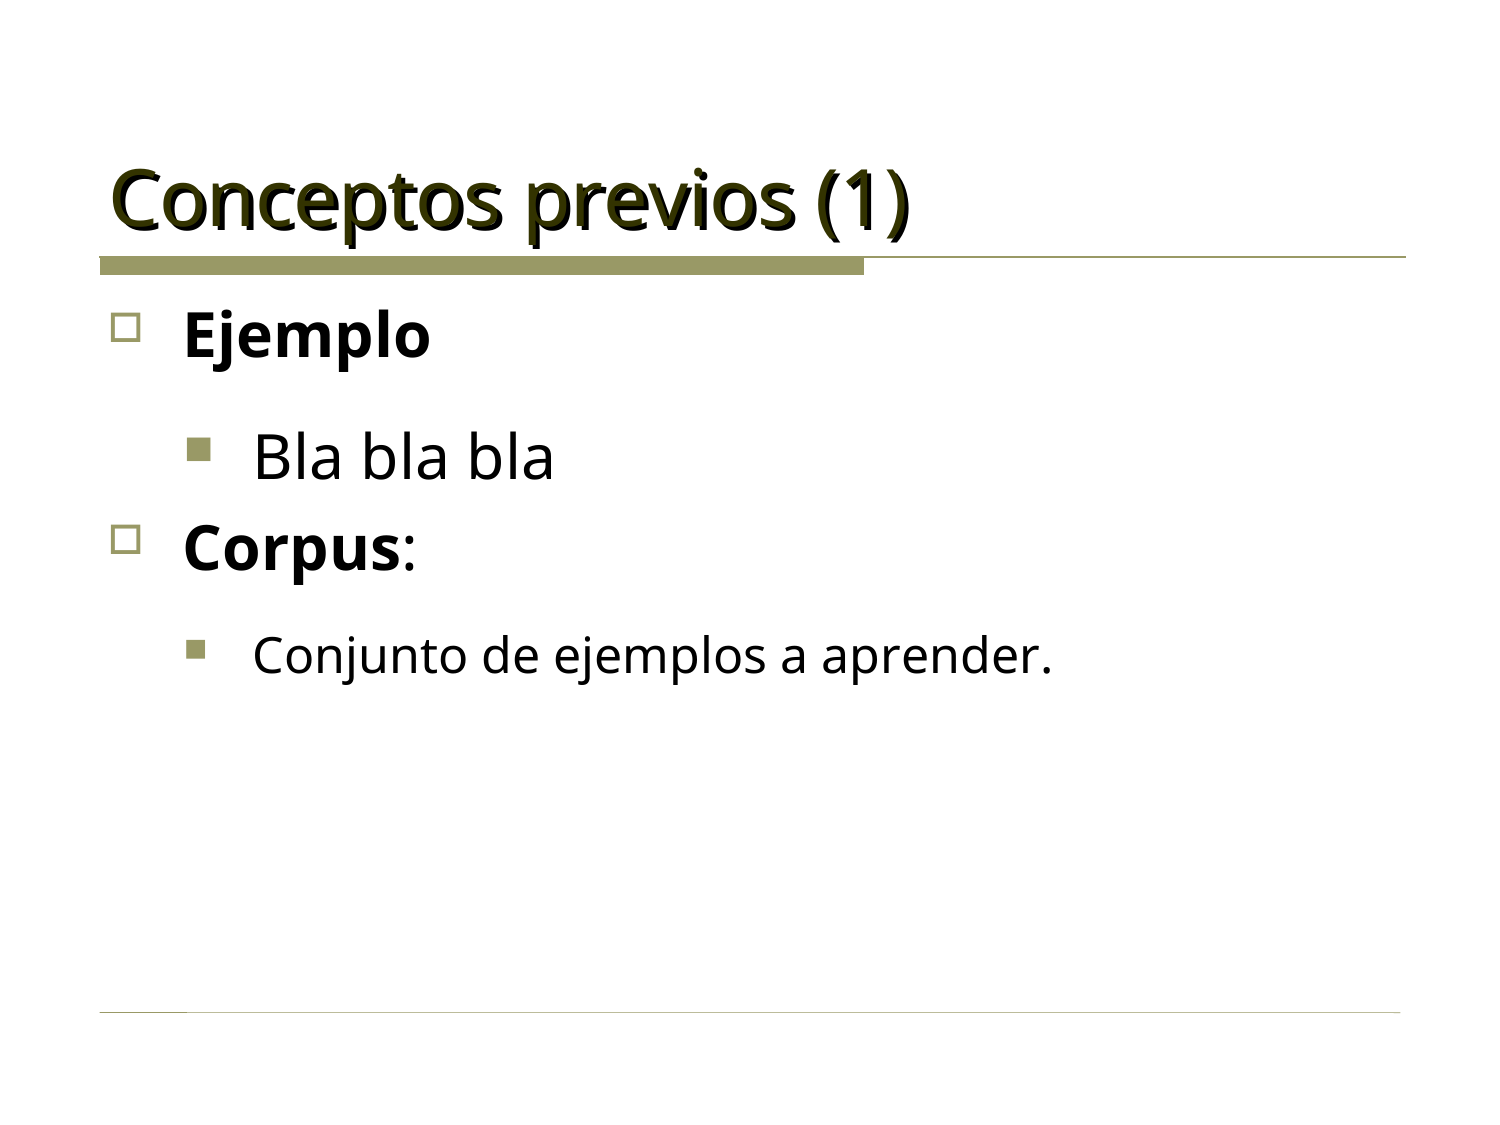

# Conceptos previos (1)
Ejemplo
Bla bla bla
Corpus:
Conjunto de ejemplos a aprender.